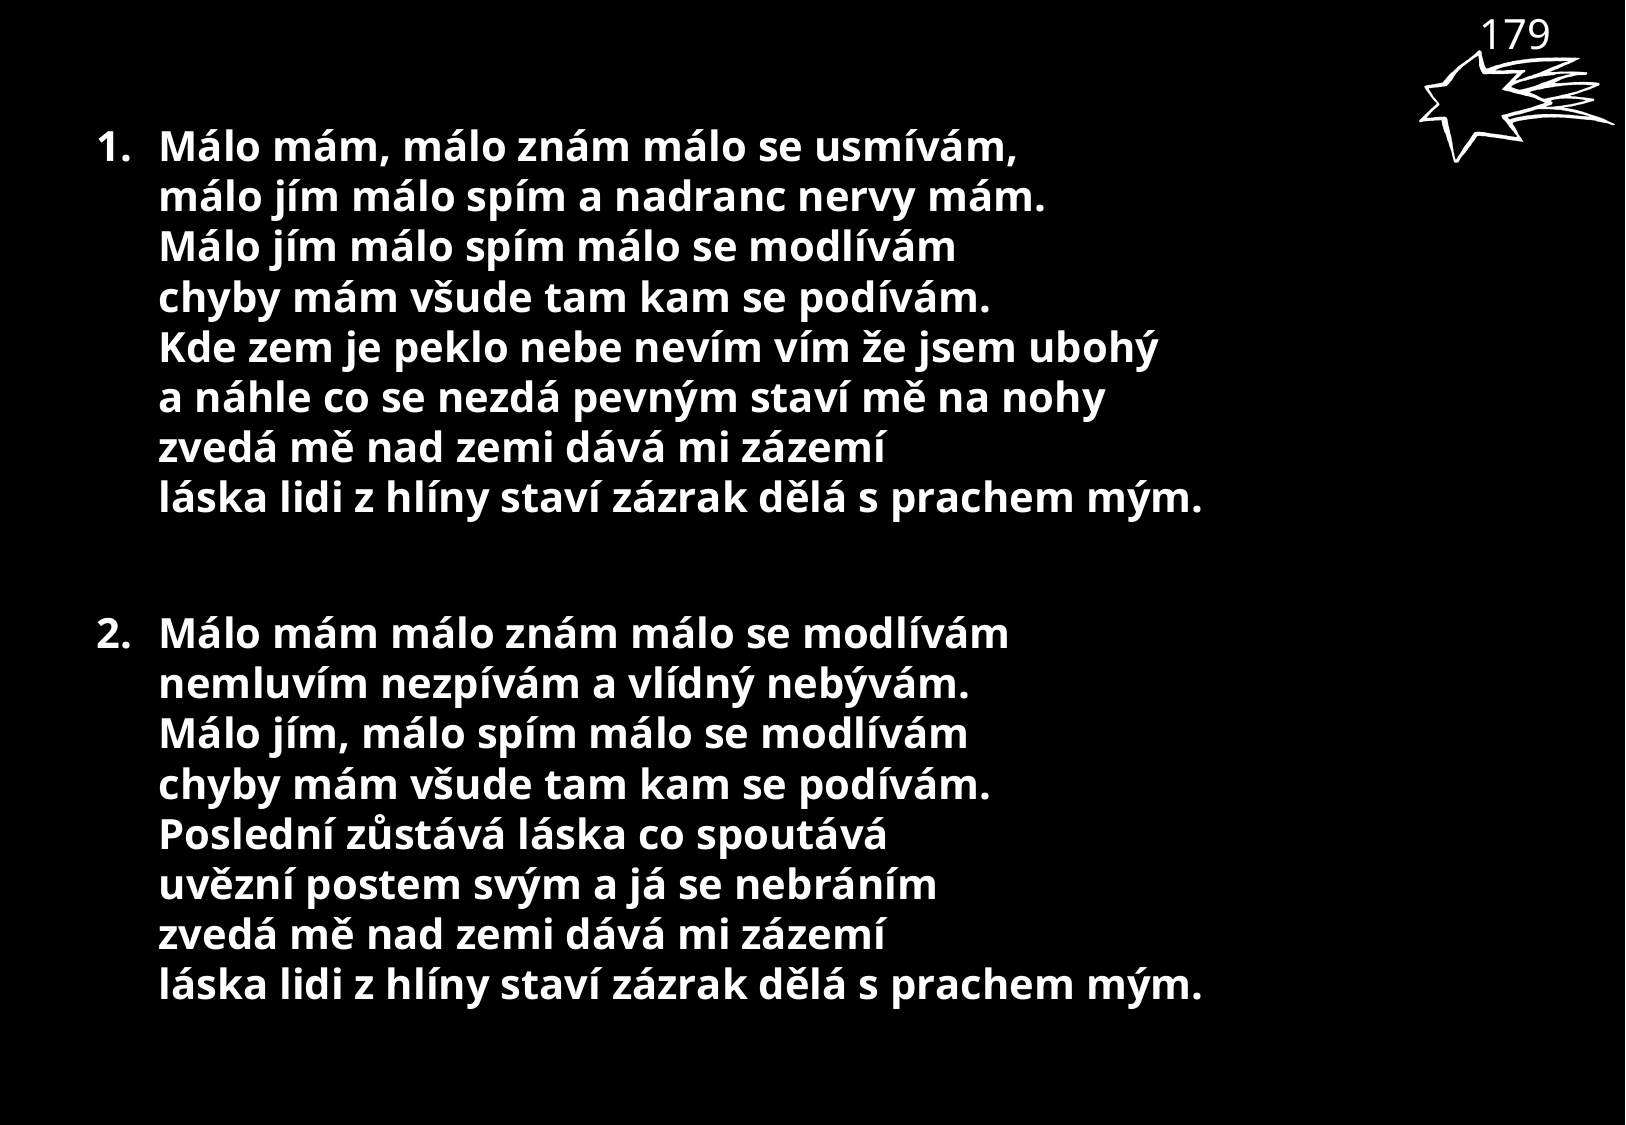

179
# Málo mám, málo znám málo se usmívám, málo jím málo spím a nadranc nervy mám. Málo jím málo spím málo se modlívám chyby mám všude tam kam se podívám. Kde zem je peklo nebe nevím vím že jsem ubohý a náhle co se nezdá pevným staví mě na nohy zvedá mě nad zemi dává mi zázemí láska lidi z hlíny staví zázrak dělá s prachem mým.
Málo mám málo znám málo se modlívám
nemluvím nezpívám a vlídný nebývám.
Málo jím, málo spím málo se modlívám
chyby mám všude tam kam se podívám.
Poslední zůstává láska co spoutává
uvězní postem svým a já se nebráním
zvedá mě nad zemi dává mi zázemí
láska lidi z hlíny staví zázrak dělá s prachem mým.